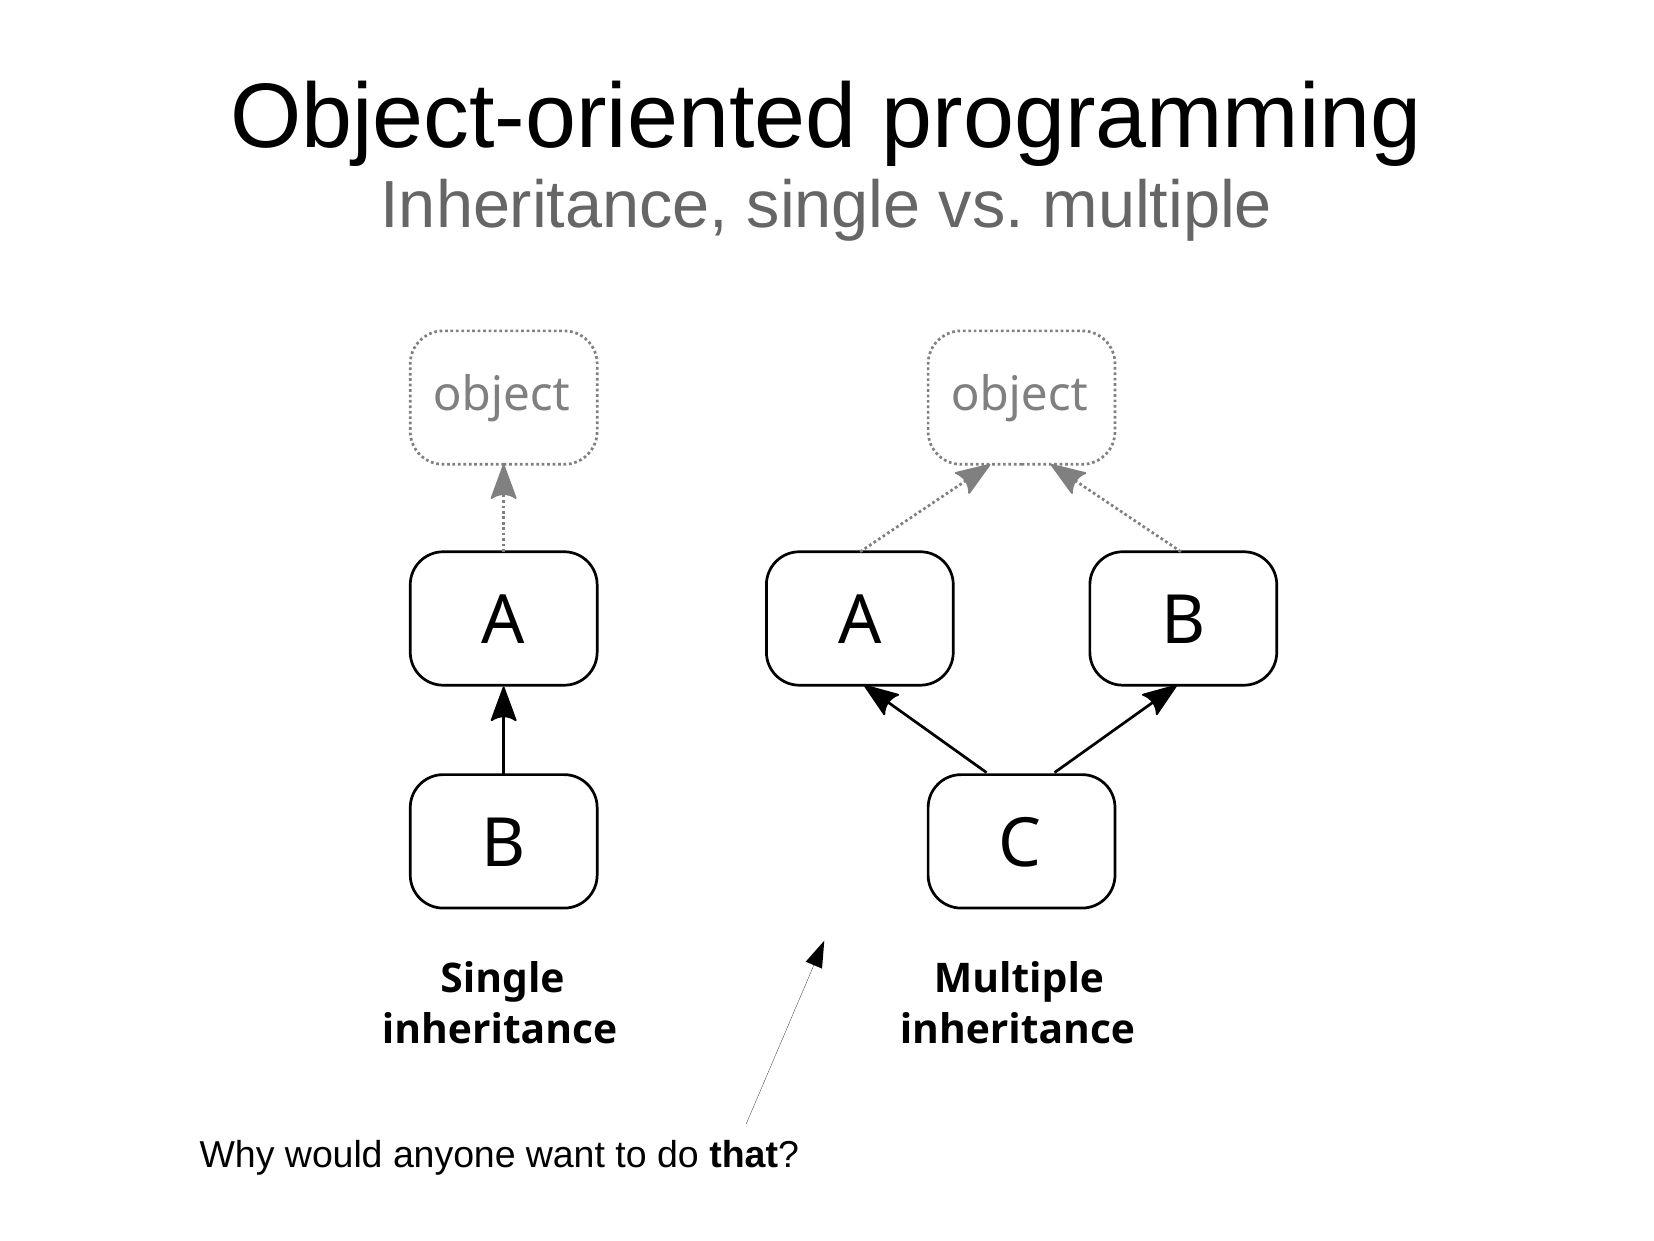

# Object-oriented programming Inheritance, single vs. multiple
Why would anyone want to do that?